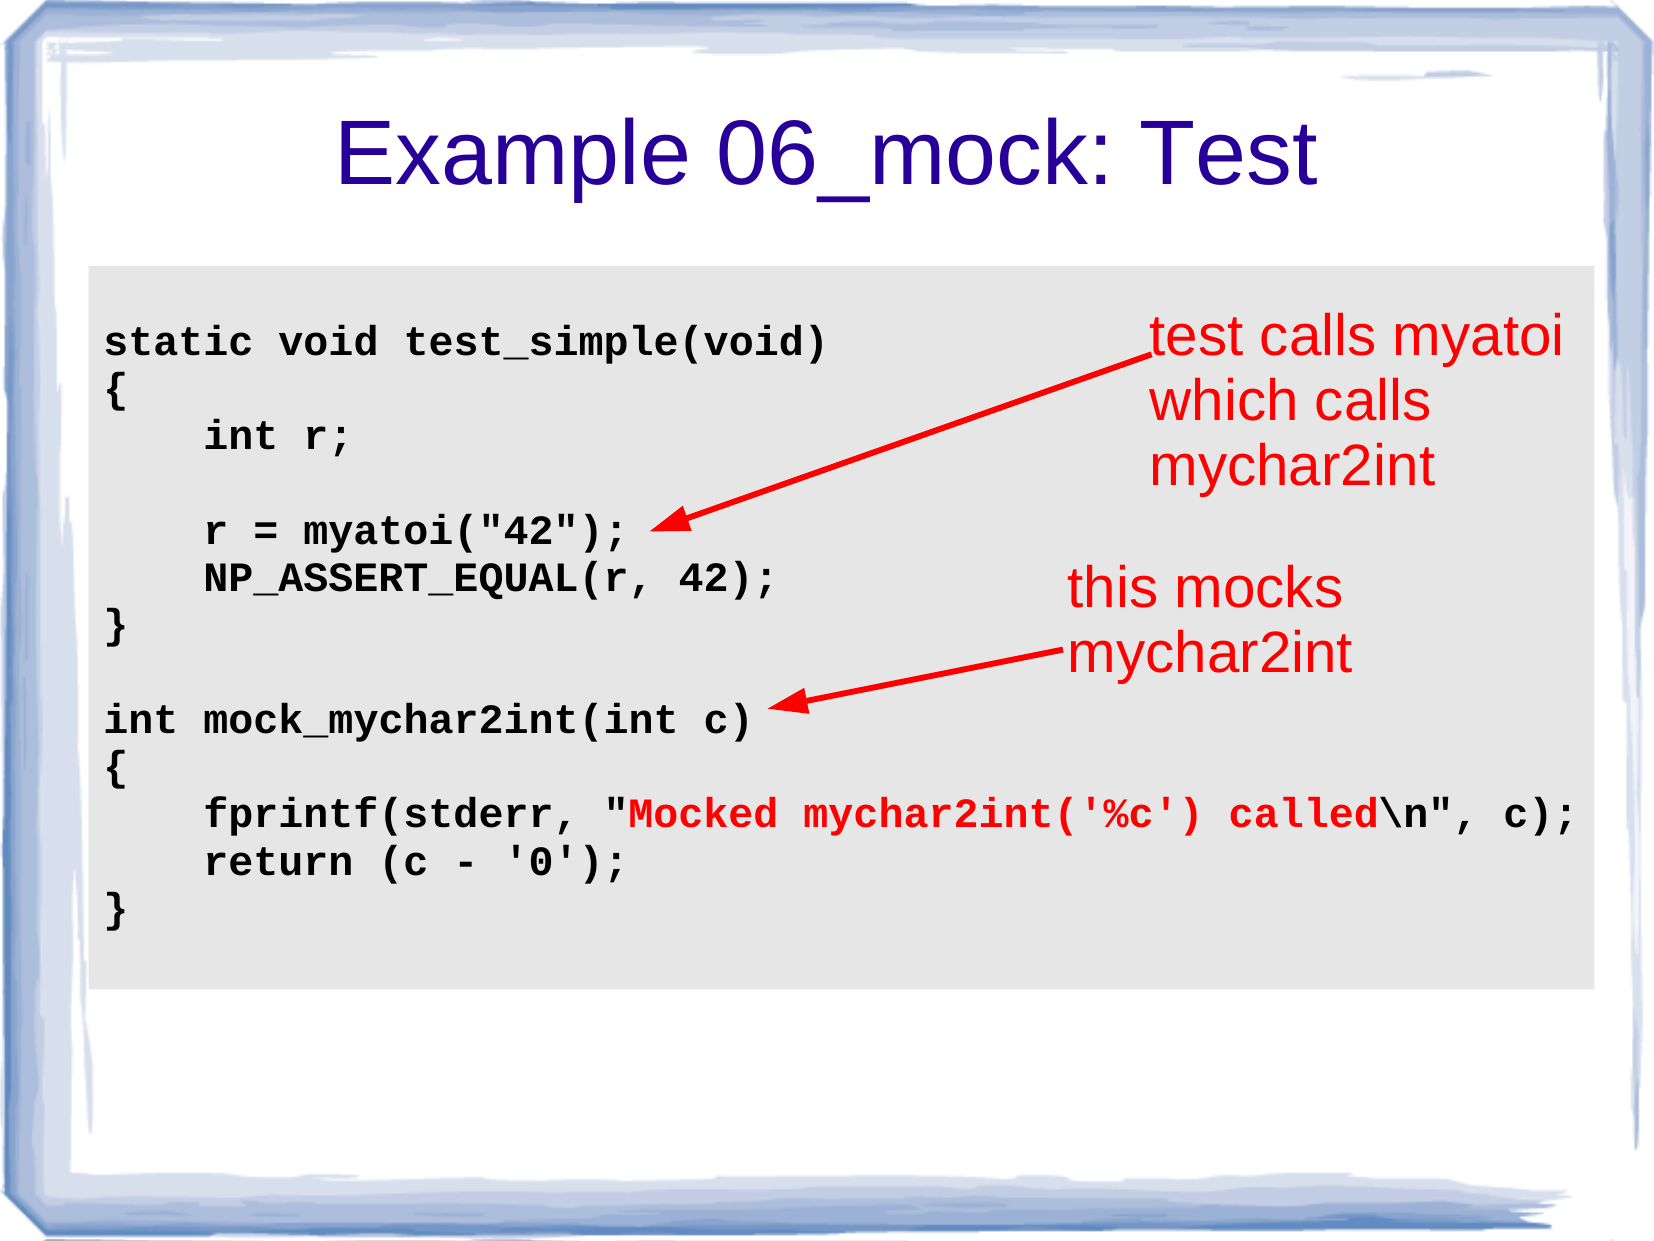

# Example 06_mock: Test
static void test_simple(void)
{
 int r;
 r = myatoi("42");
 NP_ASSERT_EQUAL(r, 42);
}
int mock_mychar2int(int c)
{
 fprintf(stderr, "Mocked mychar2int('%c') called\n", c);
 return (c - '0');
}
test calls myatoi
which calls
mychar2int
this mocks
mychar2int